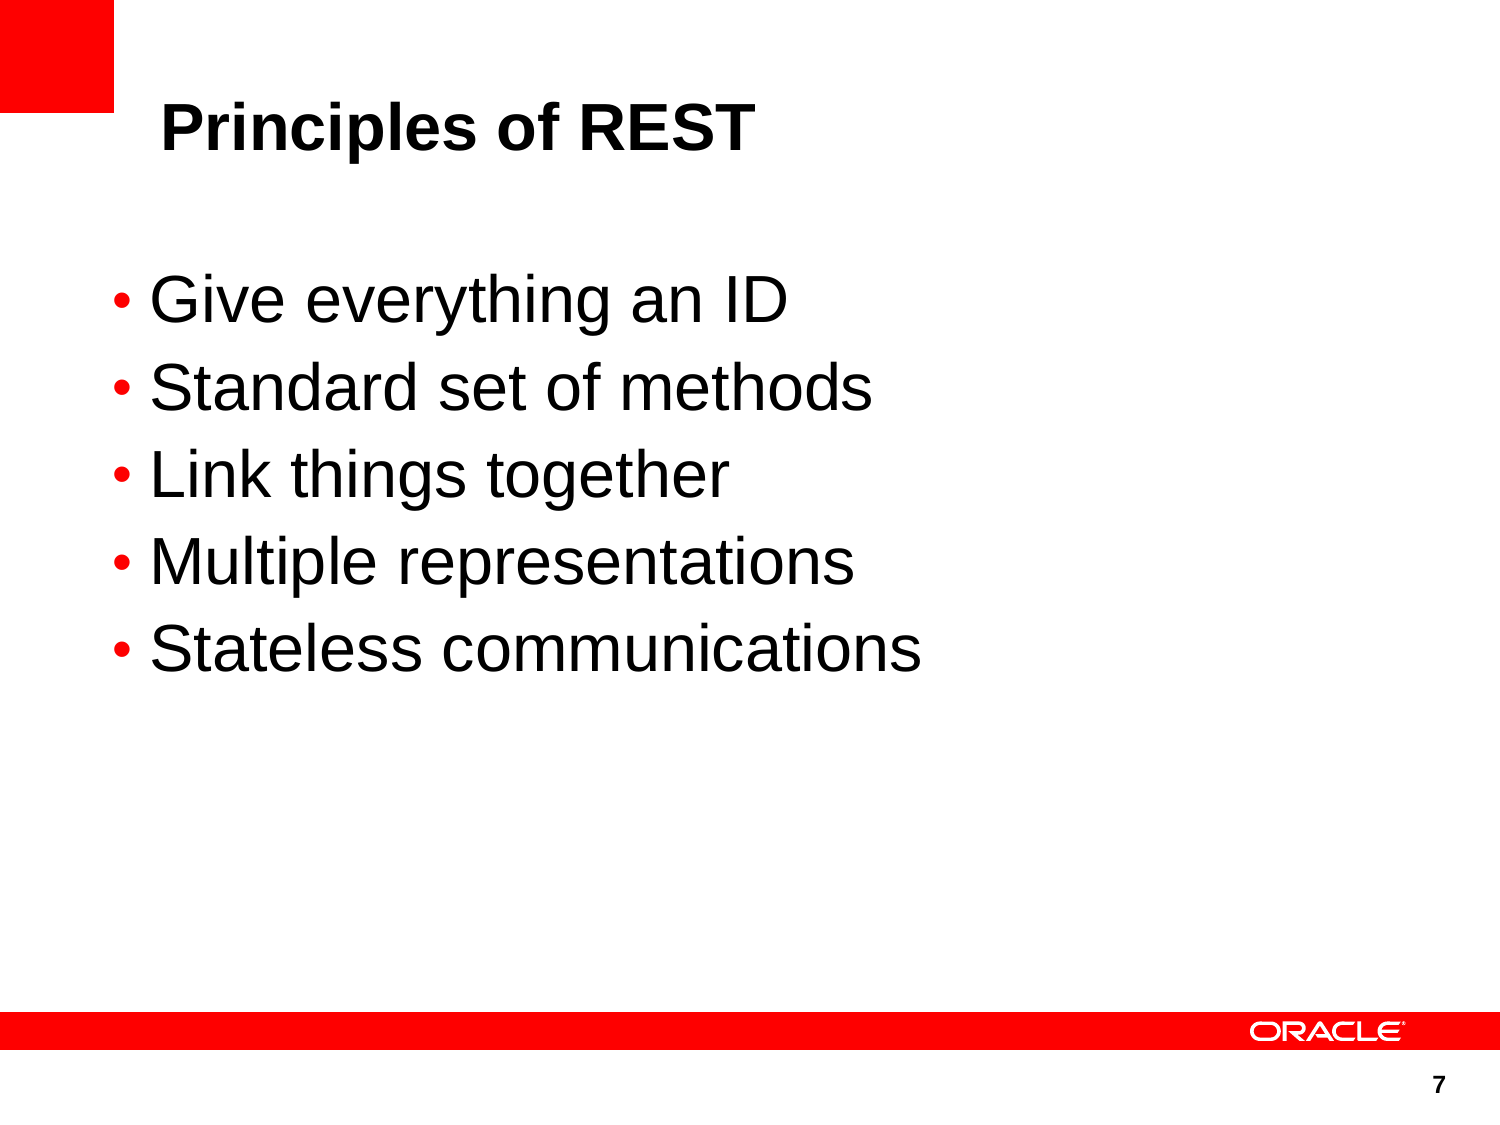

# Principles of REST
Give everything an ID
Standard set of methods
Link things together
Multiple representations
Stateless communications